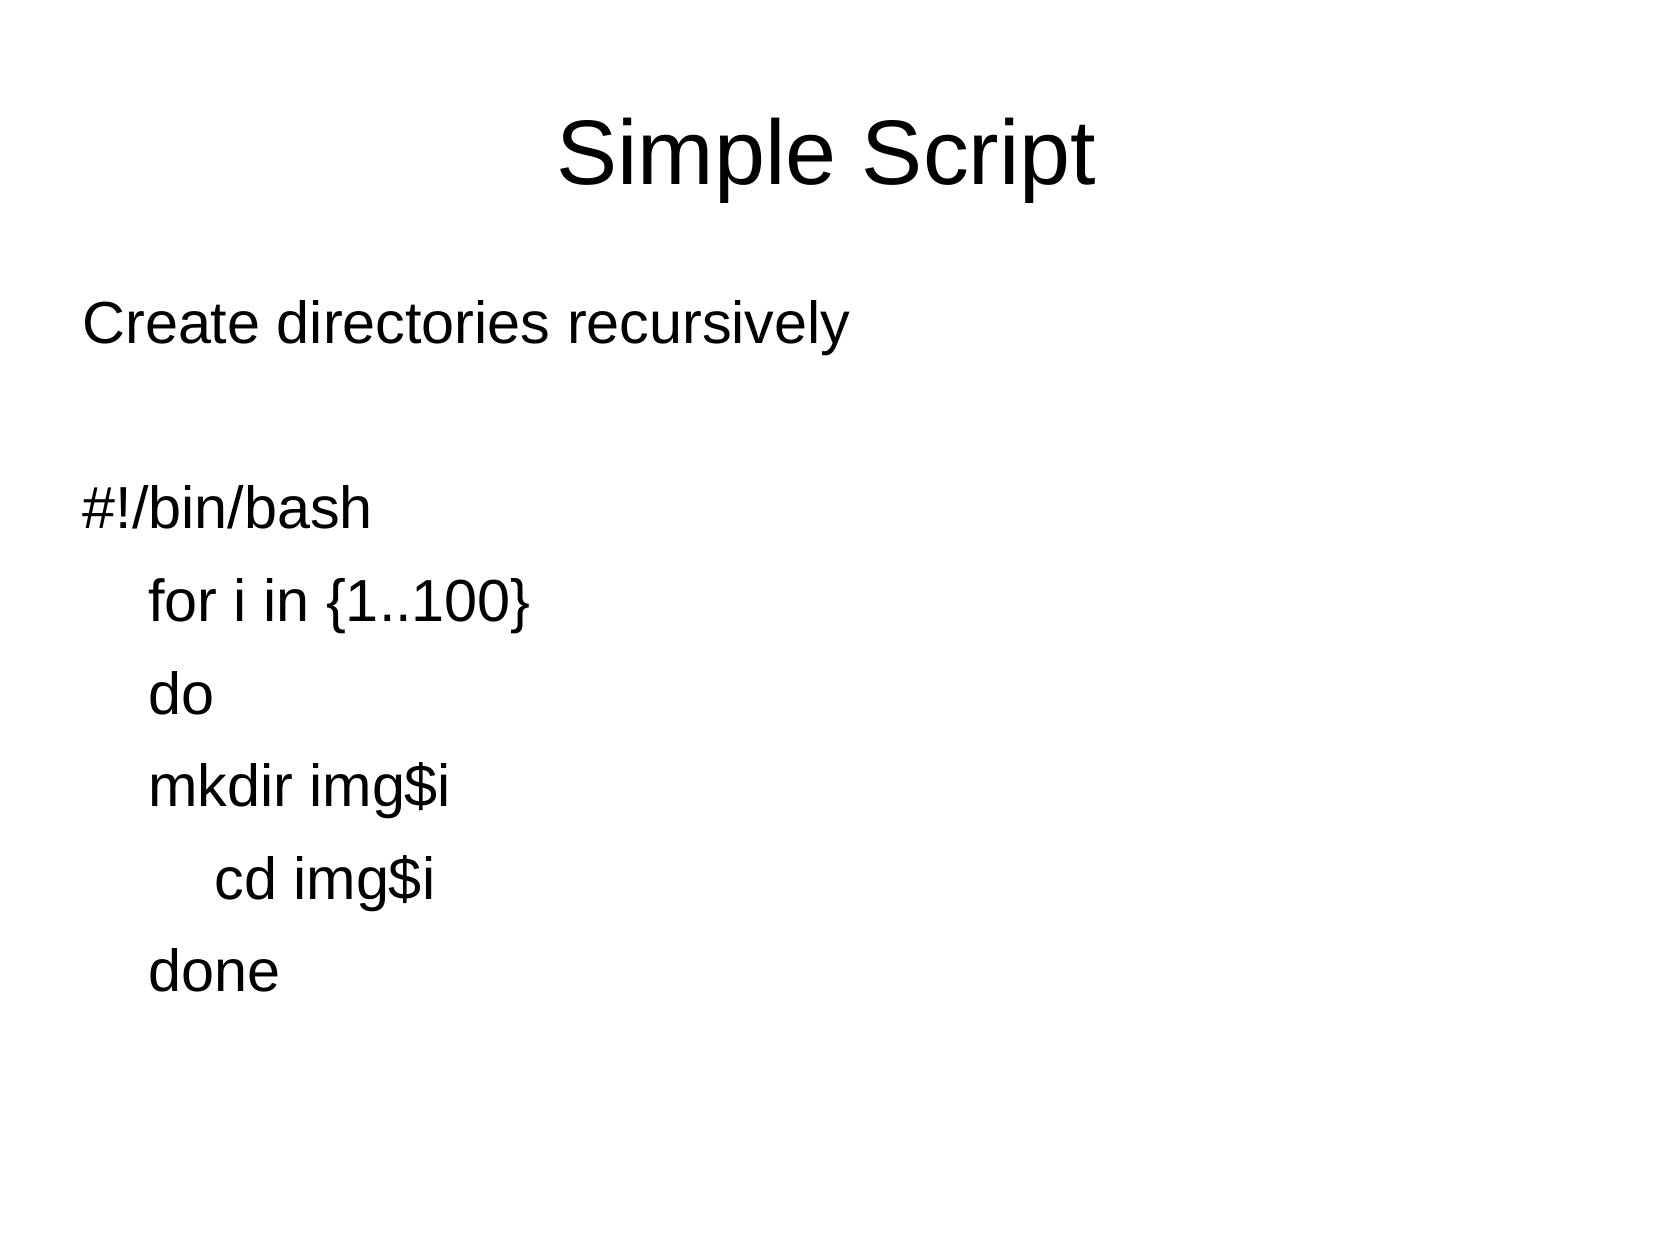

# Simple Script
Create directories recursively
#!/bin/bash
 	for i in {1..100}
 	do
 		mkdir img$i
 cd img$i
 	done